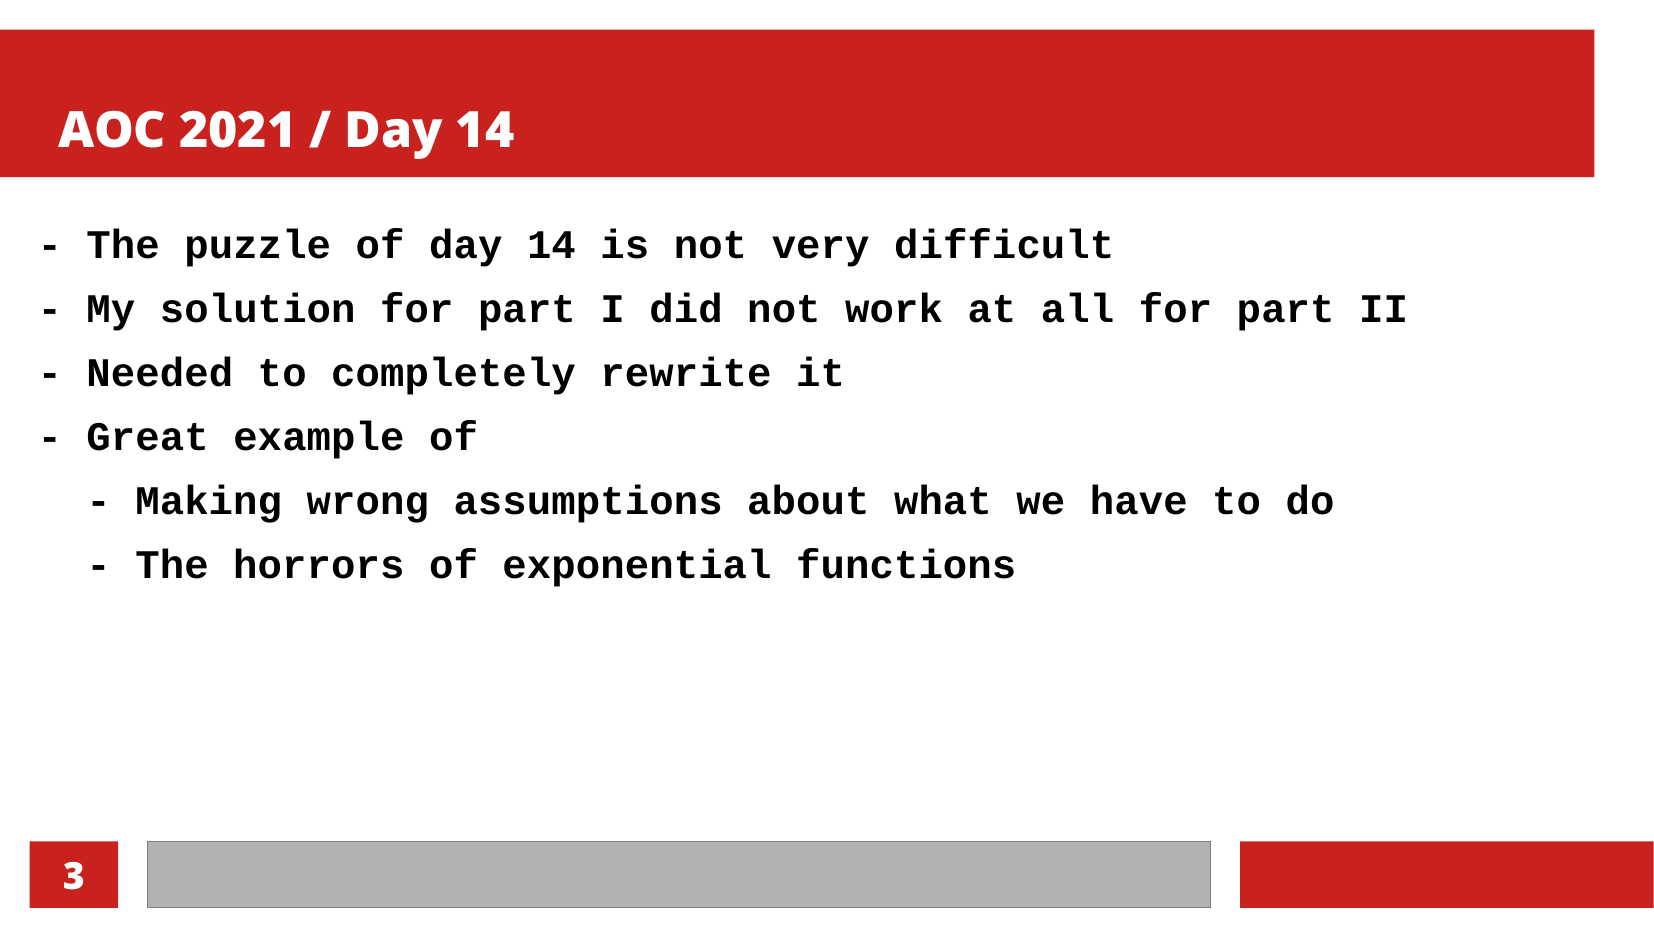

# AOC 2021 / Day 14
- The puzzle of day 14 is not very difficult
- My solution for part I did not work at all for part II
- Needed to completely rewrite it
- Great example of
 - Making wrong assumptions about what we have to do
 - The horrors of exponential functions
3